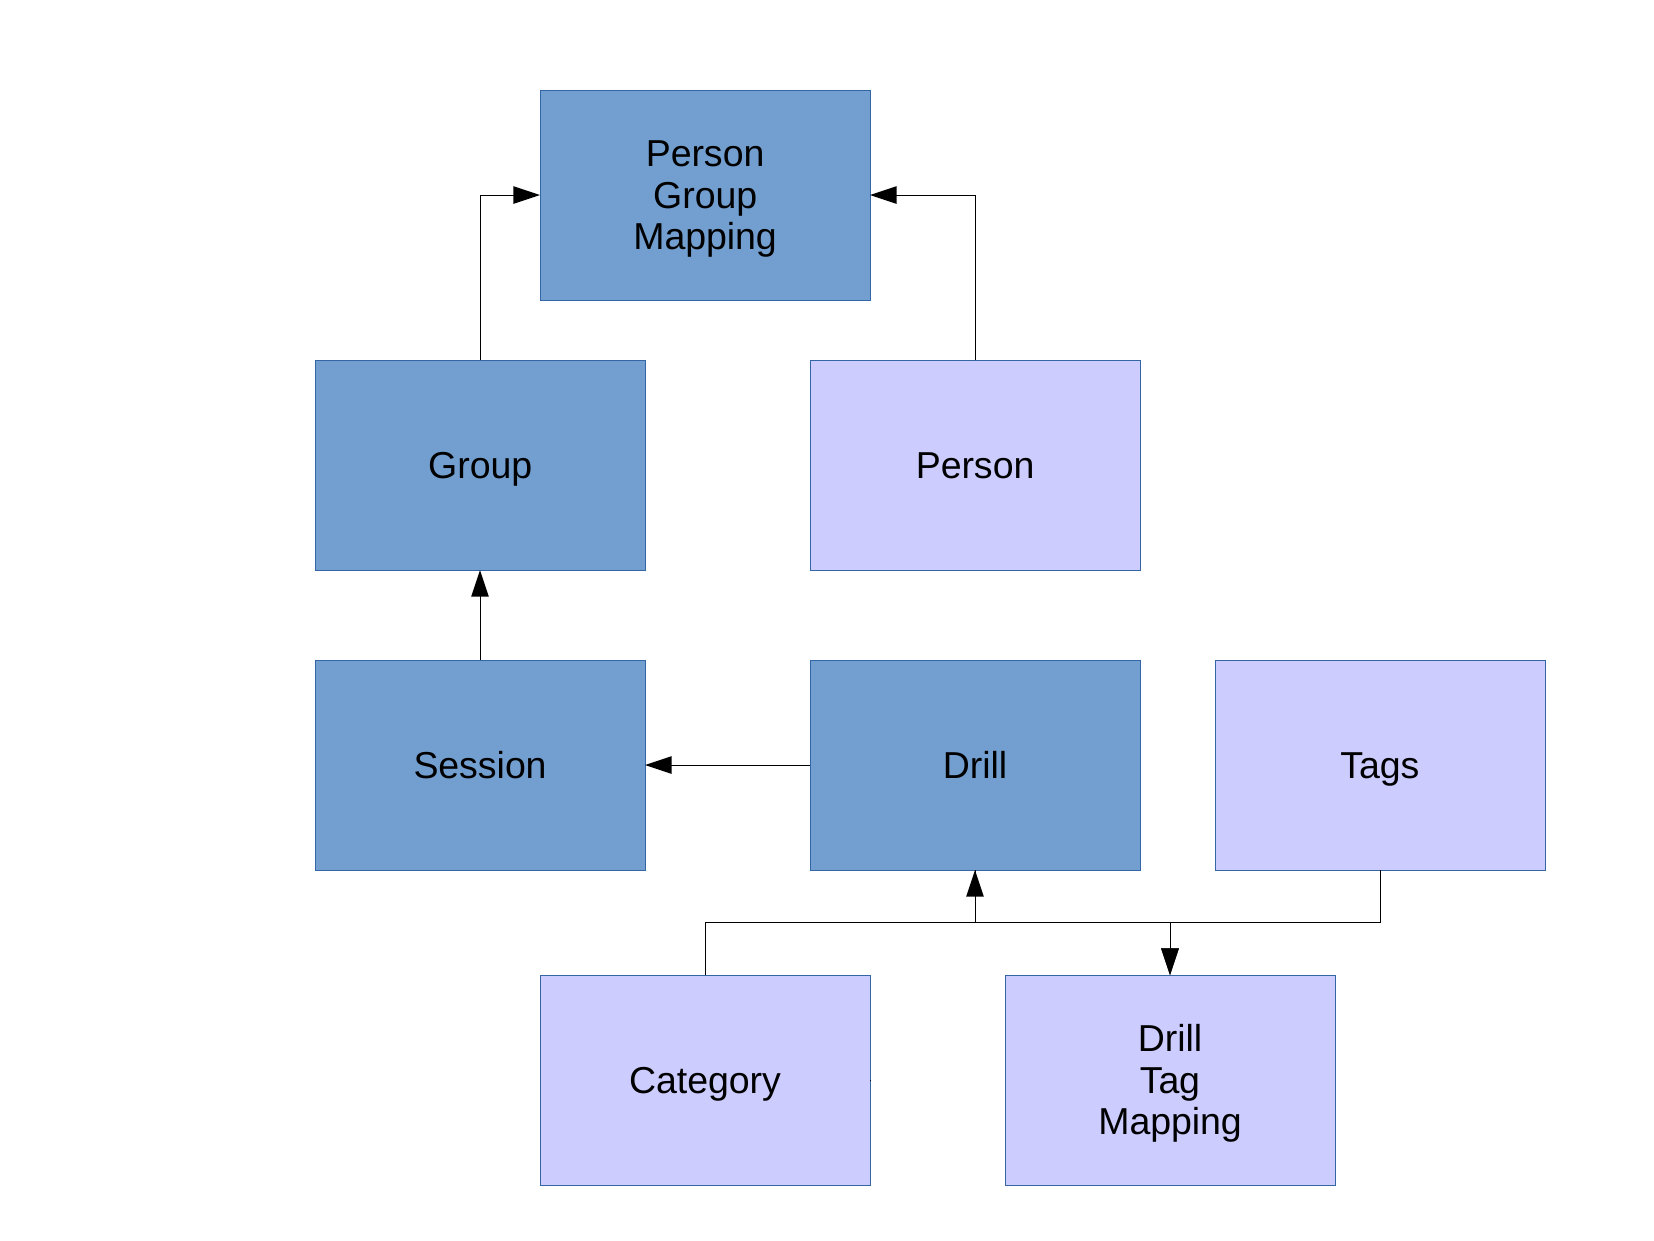

Person
Group
Mapping
Group
Person
Session
Drill
Tags
Category
Drill
Tag
Mapping